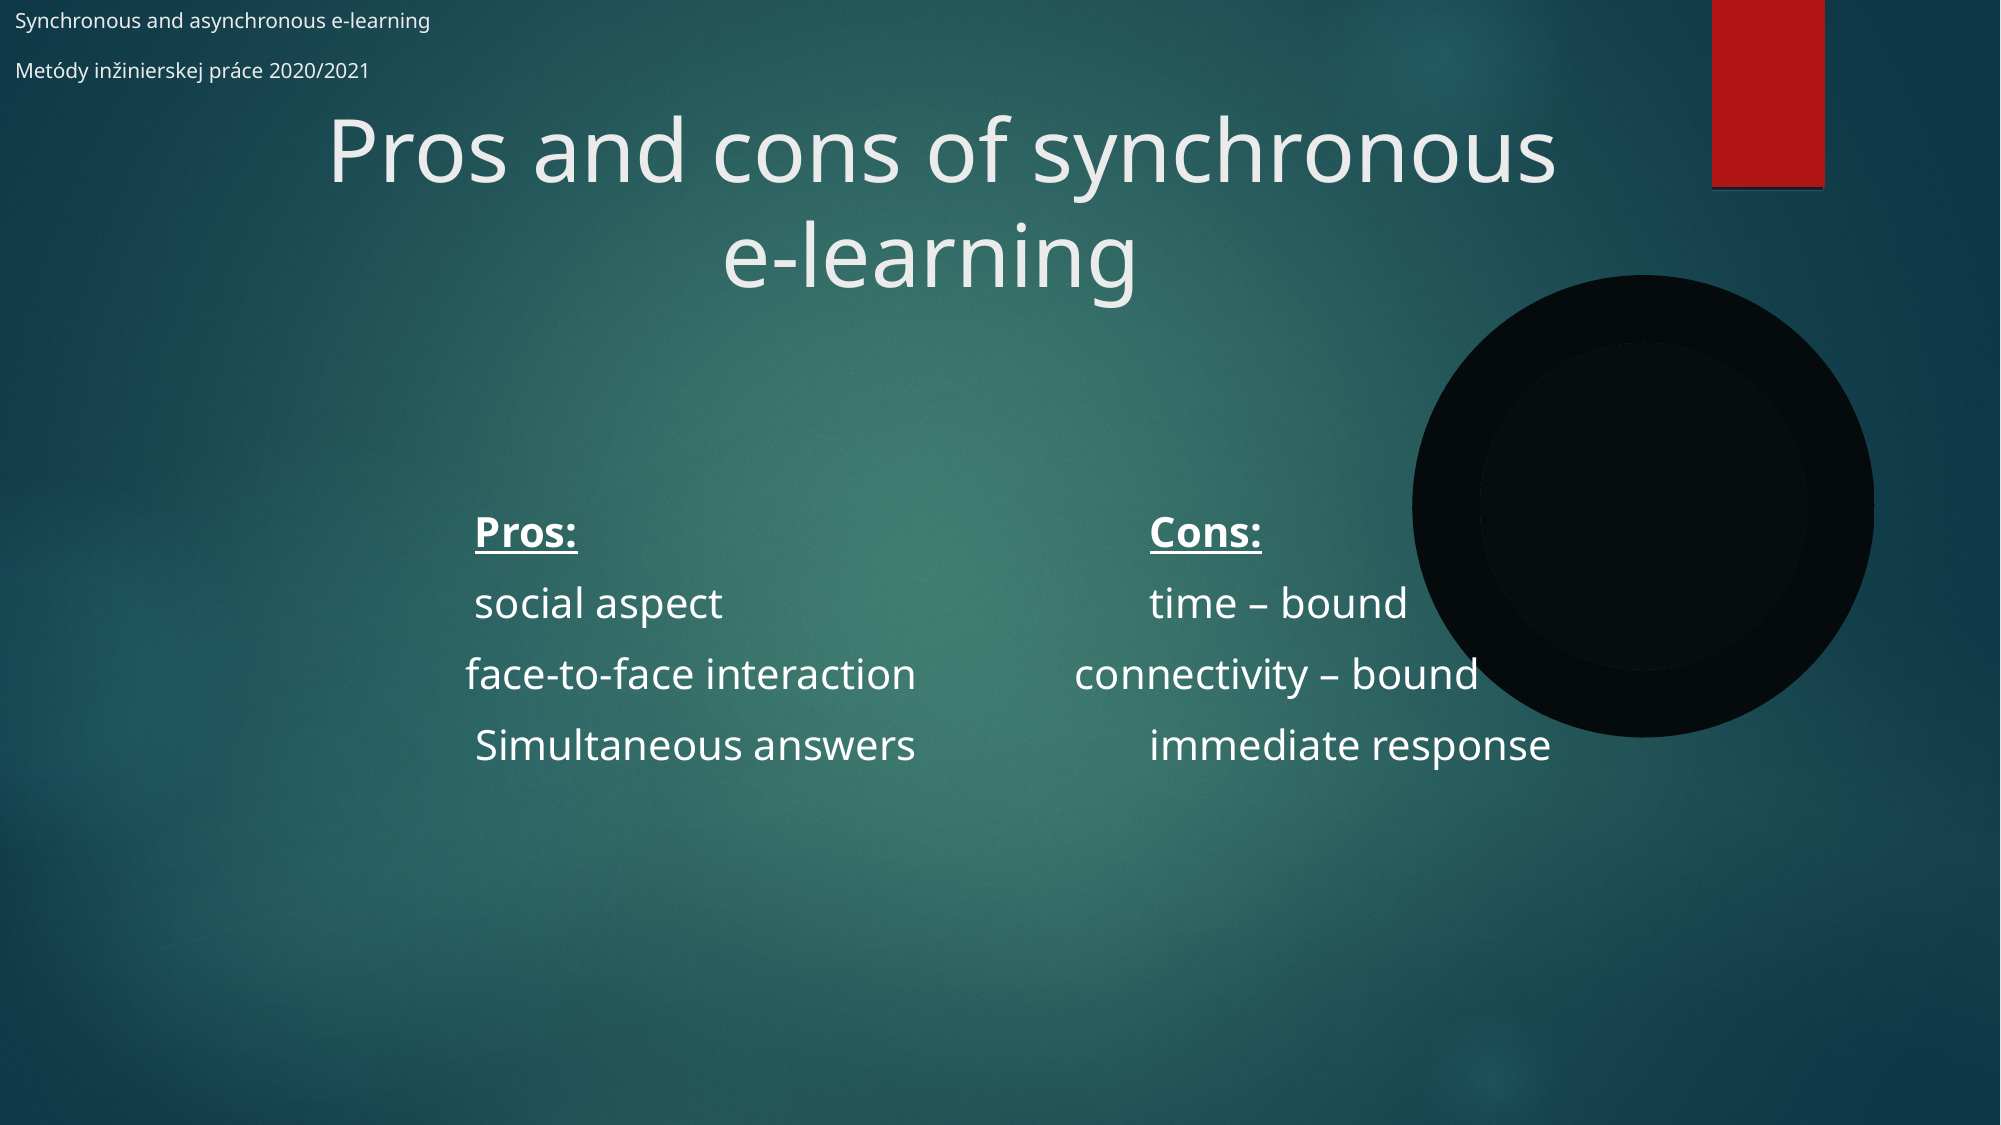

Synchronous and asynchronous e-learning
Metódy inžinierskej práce 2020/2021
# Pros and cons of synchronous e-learning
			Pros:								Cons:
 			social aspect						time – bound
 face-to-face interaction 		connectivity – bound
		 Simultaneous answers				immediate response